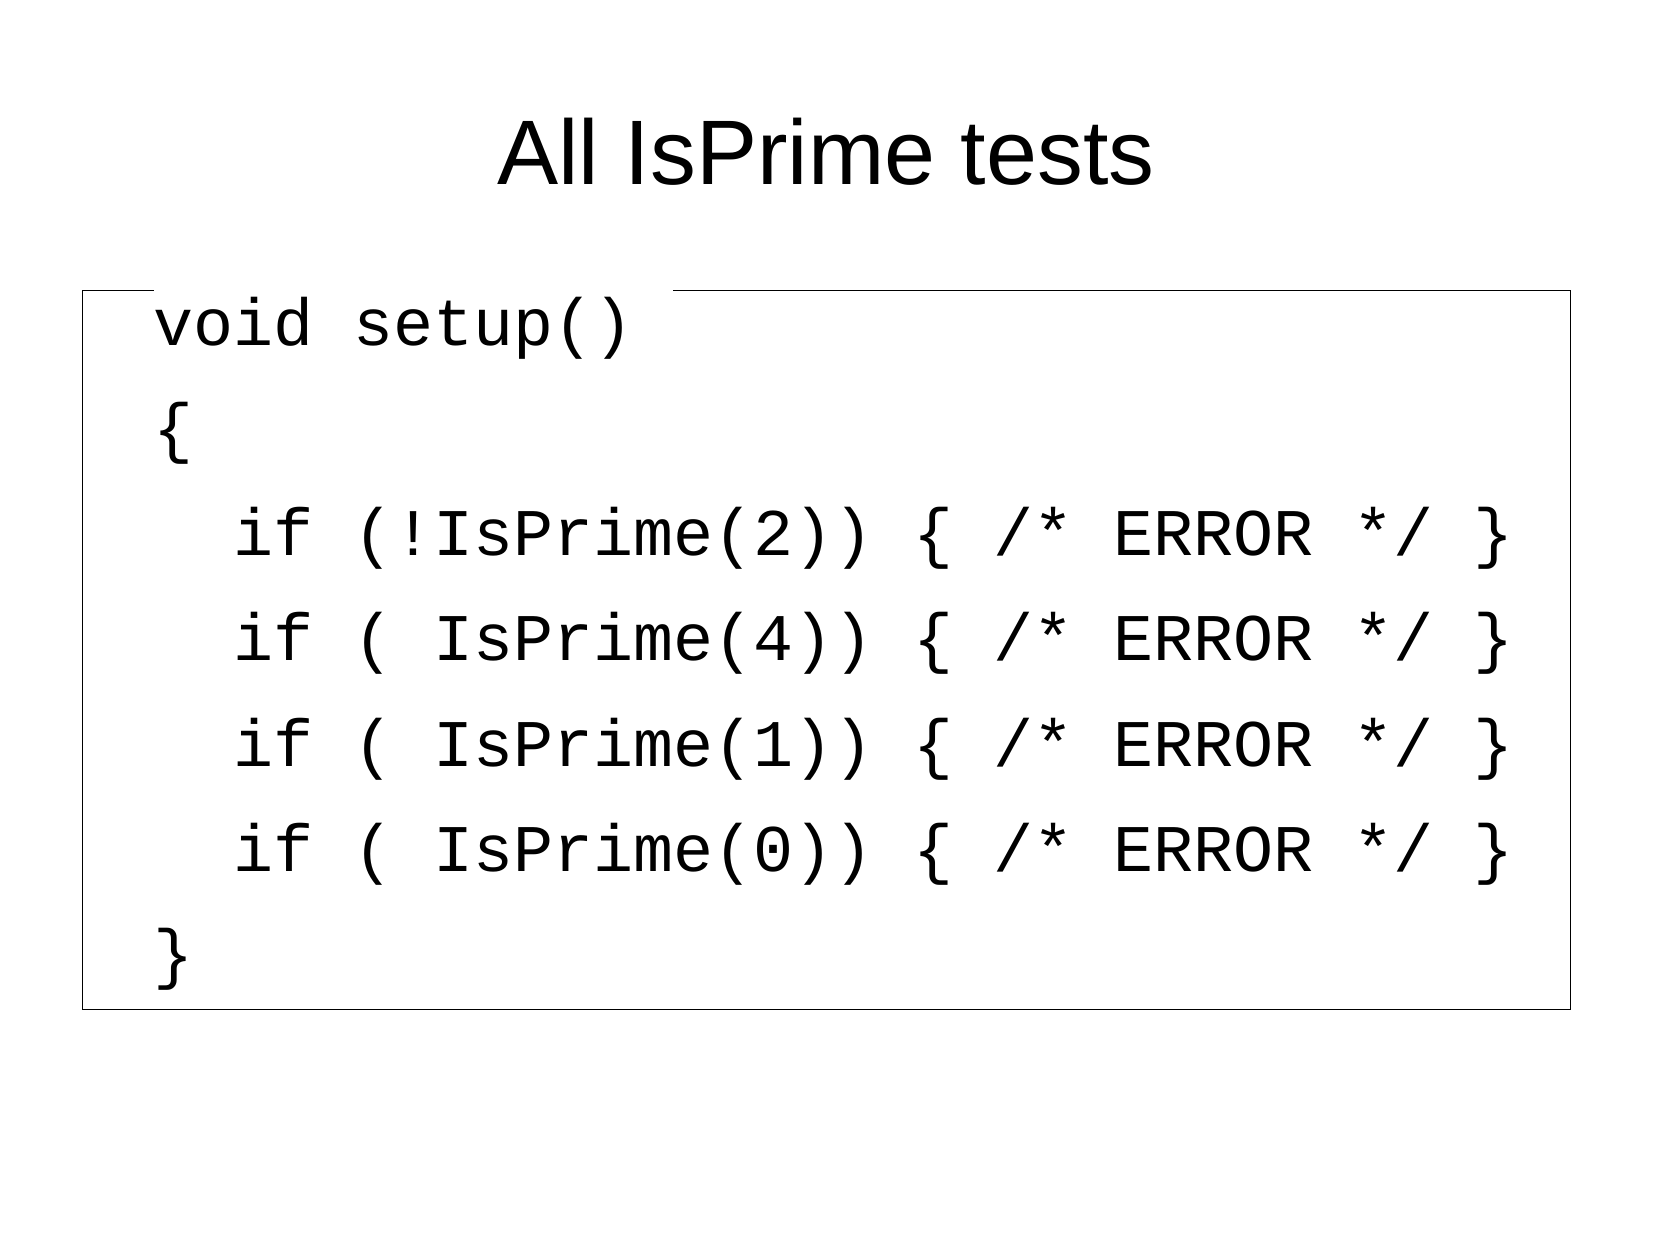

# All IsPrime tests
void setup()
{
 if (!IsPrime(2)) { /* ERROR */ }
 if ( IsPrime(4)) { /* ERROR */ }
 if ( IsPrime(1)) { /* ERROR */ }
 if ( IsPrime(0)) { /* ERROR */ }
}